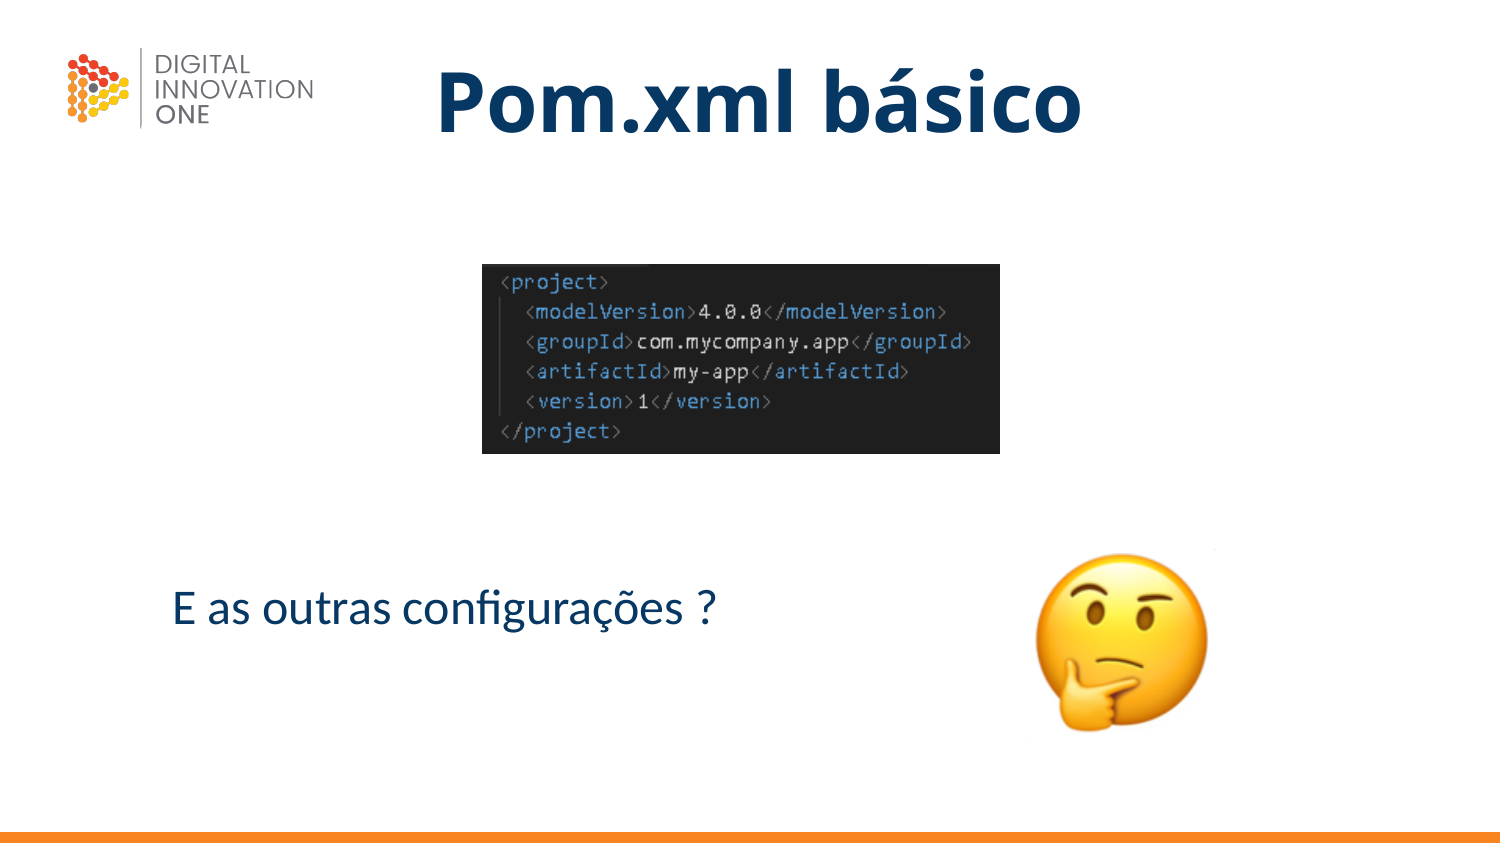

# Pom.xml básico
E as outras configurações ?